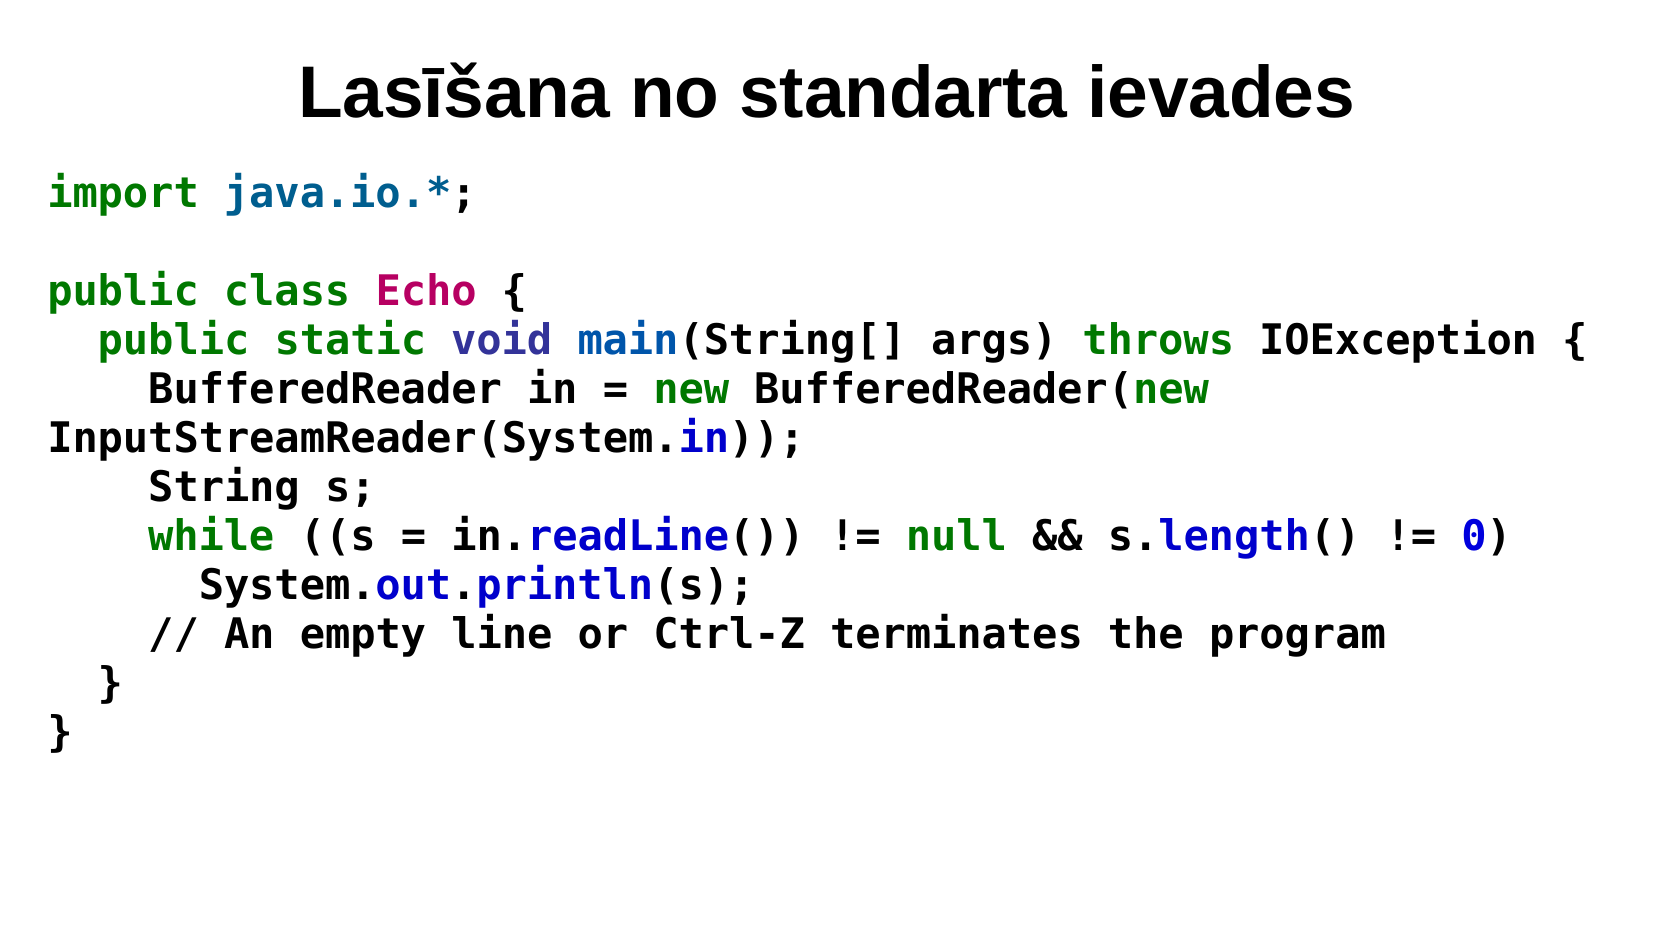

# Lasīšana no standarta ievades
import java.io.*;
public class Echo {
 public static void main(String[] args) throws IOException {
 BufferedReader in = new BufferedReader(new InputStreamReader(System.in));
 String s;
 while ((s = in.readLine()) != null && s.length() != 0)
 System.out.println(s);
 // An empty line or Ctrl-Z terminates the program
 }
}